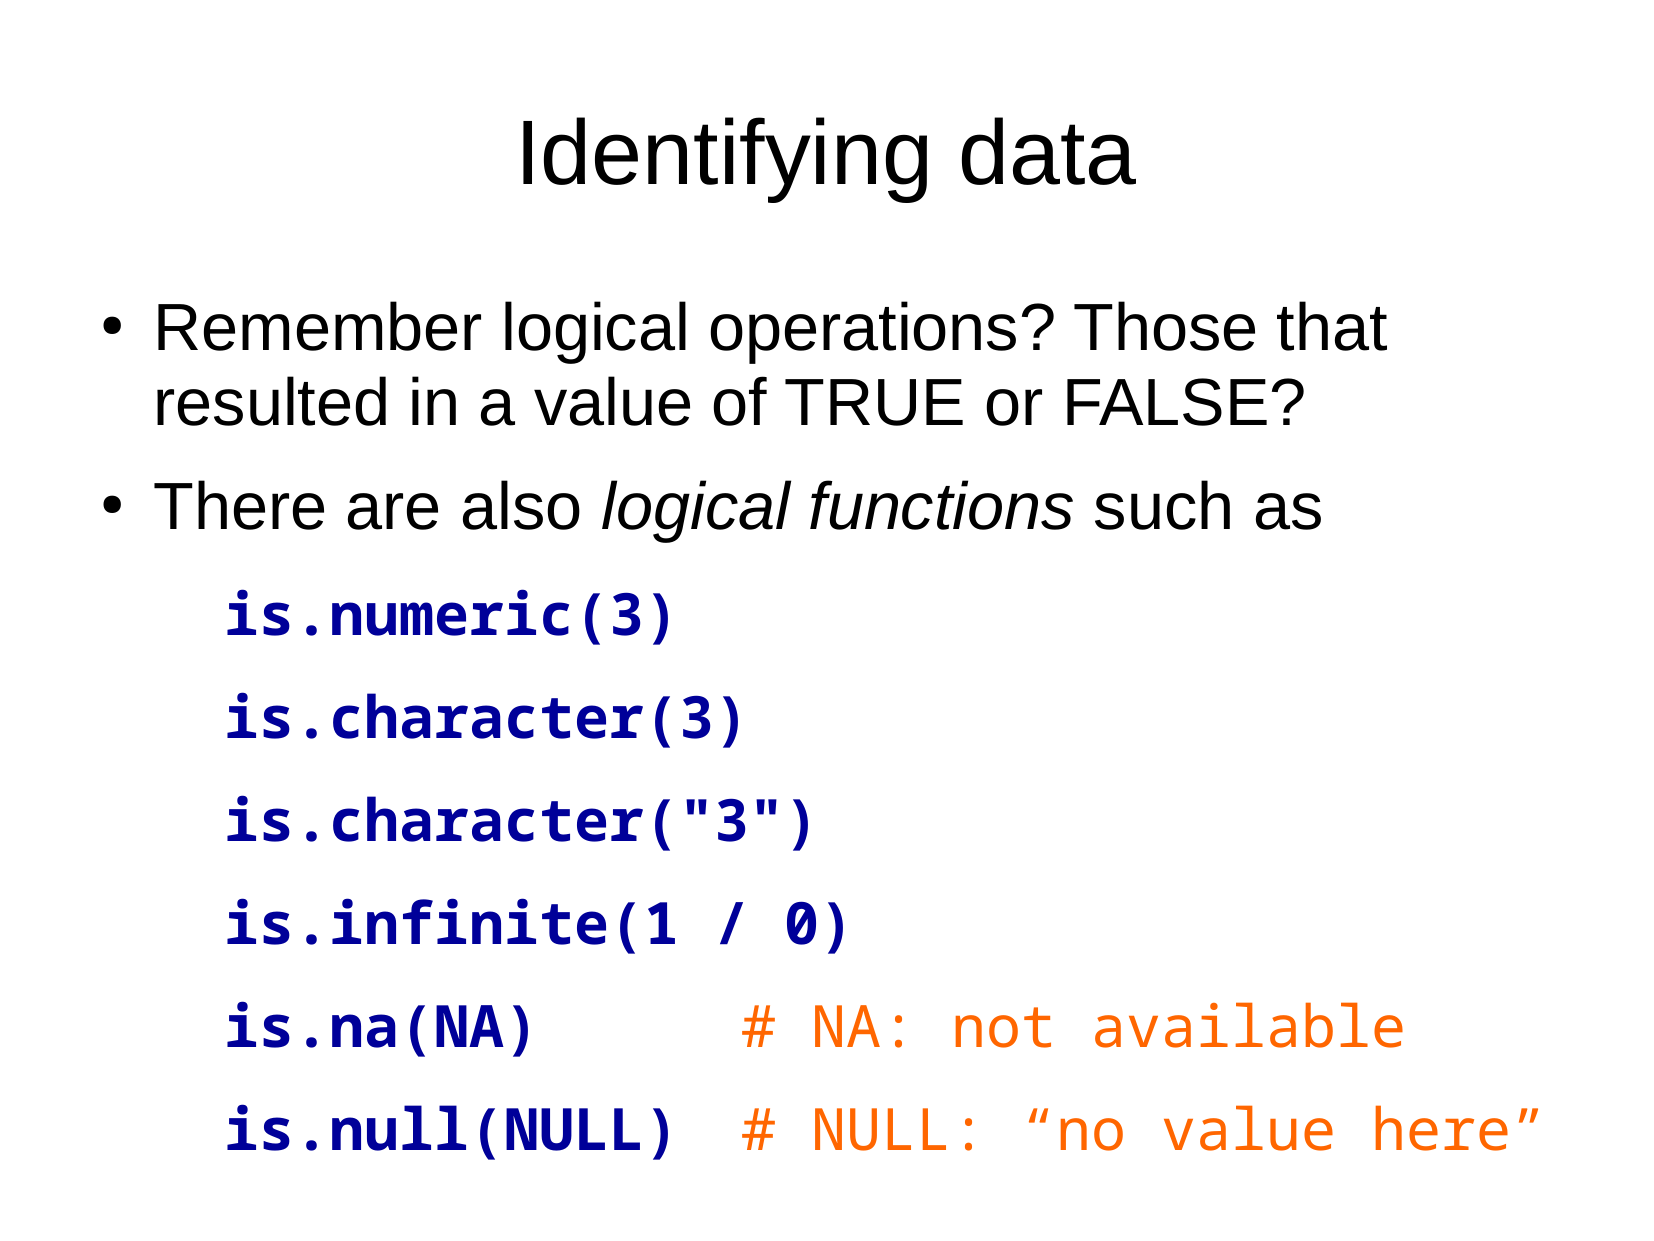

# Identifying data
Remember logical operations? Those that resulted in a value of TRUE or FALSE?
There are also logical functions such as
is.numeric(3)
is.character(3)
is.character("3")
is.infinite(1 / 0)
is.na(NA)			# NA: not available
is.null(NULL)	# NULL: “no value here”